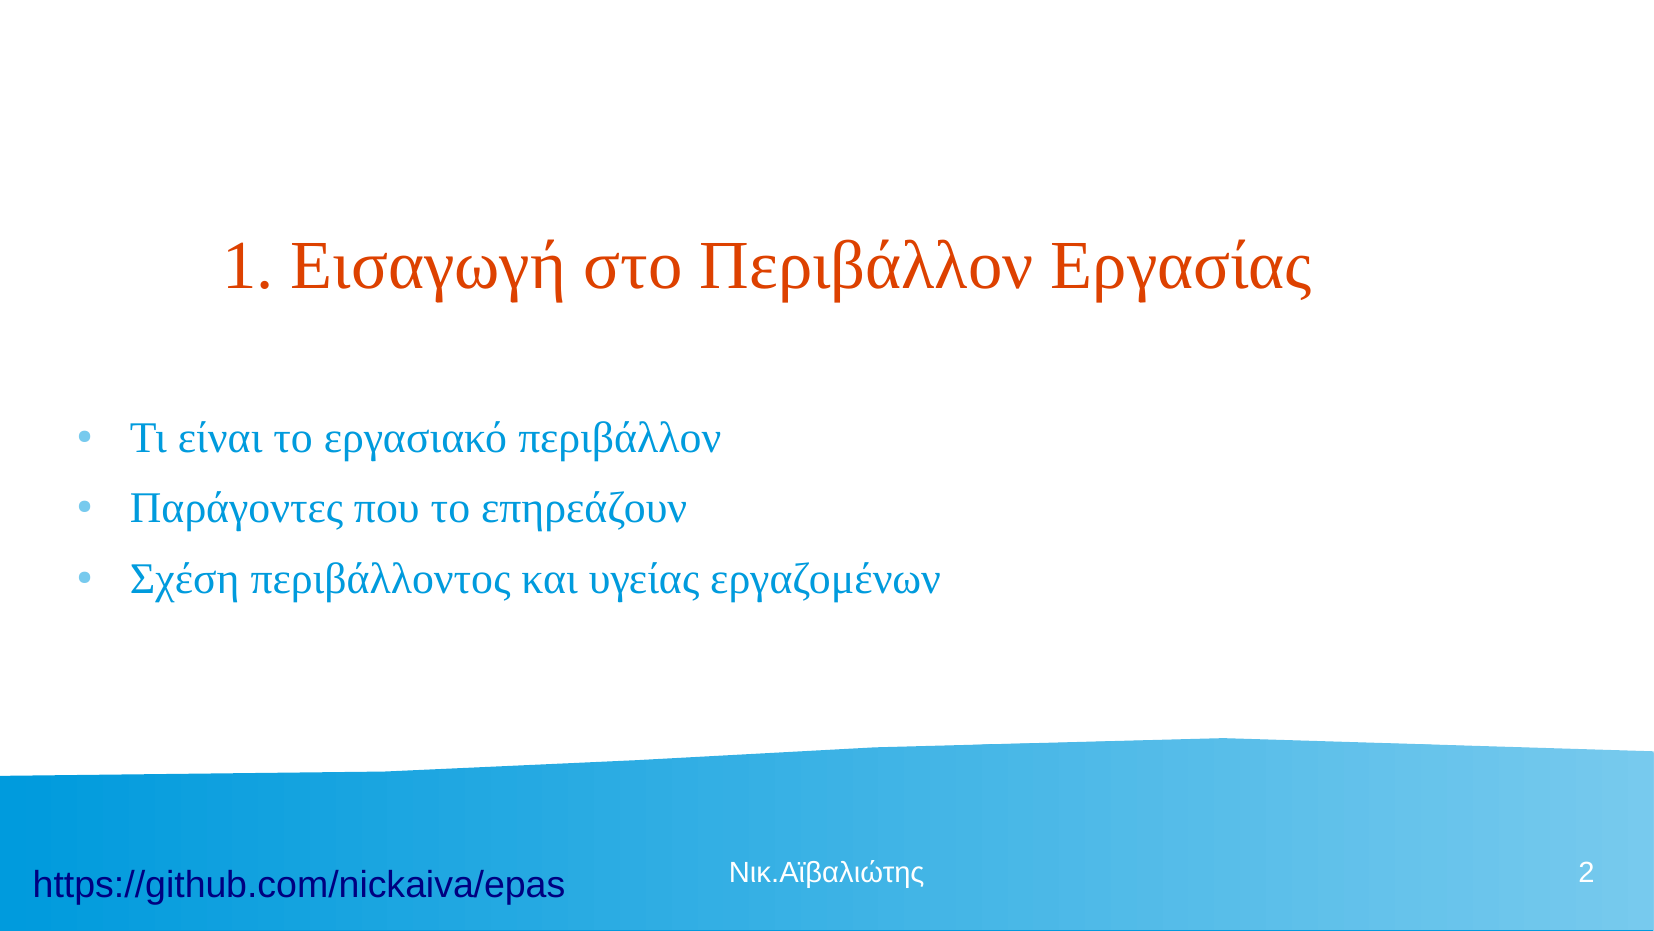

# 1. Εισαγωγή στο Περιβάλλον Εργασίας
Τι είναι το εργασιακό περιβάλλον
Παράγοντες που το επηρεάζουν
Σχέση περιβάλλοντος και υγείας εργαζομένων
Νικ.Αϊβαλιώτης
2